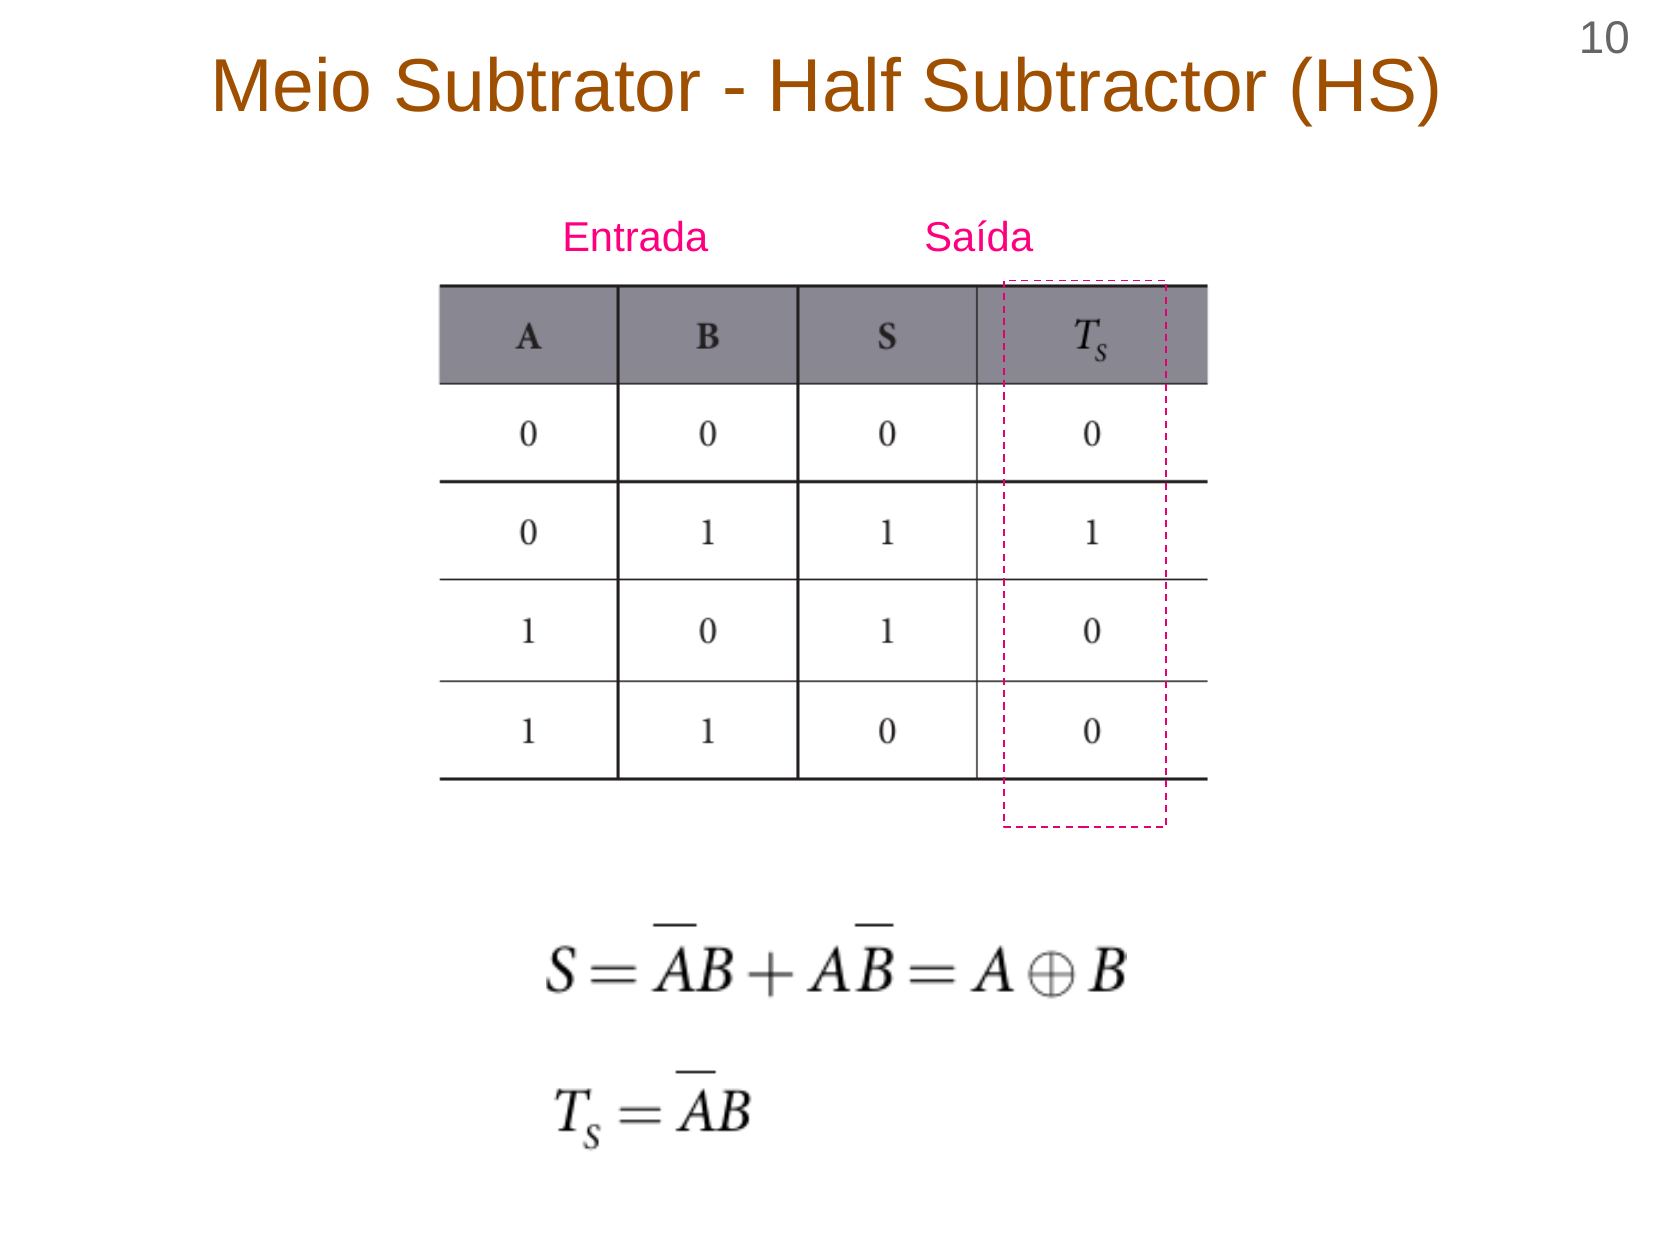

10
# Meio Subtrator - Half Subtractor (HS)
Entrada
Saída